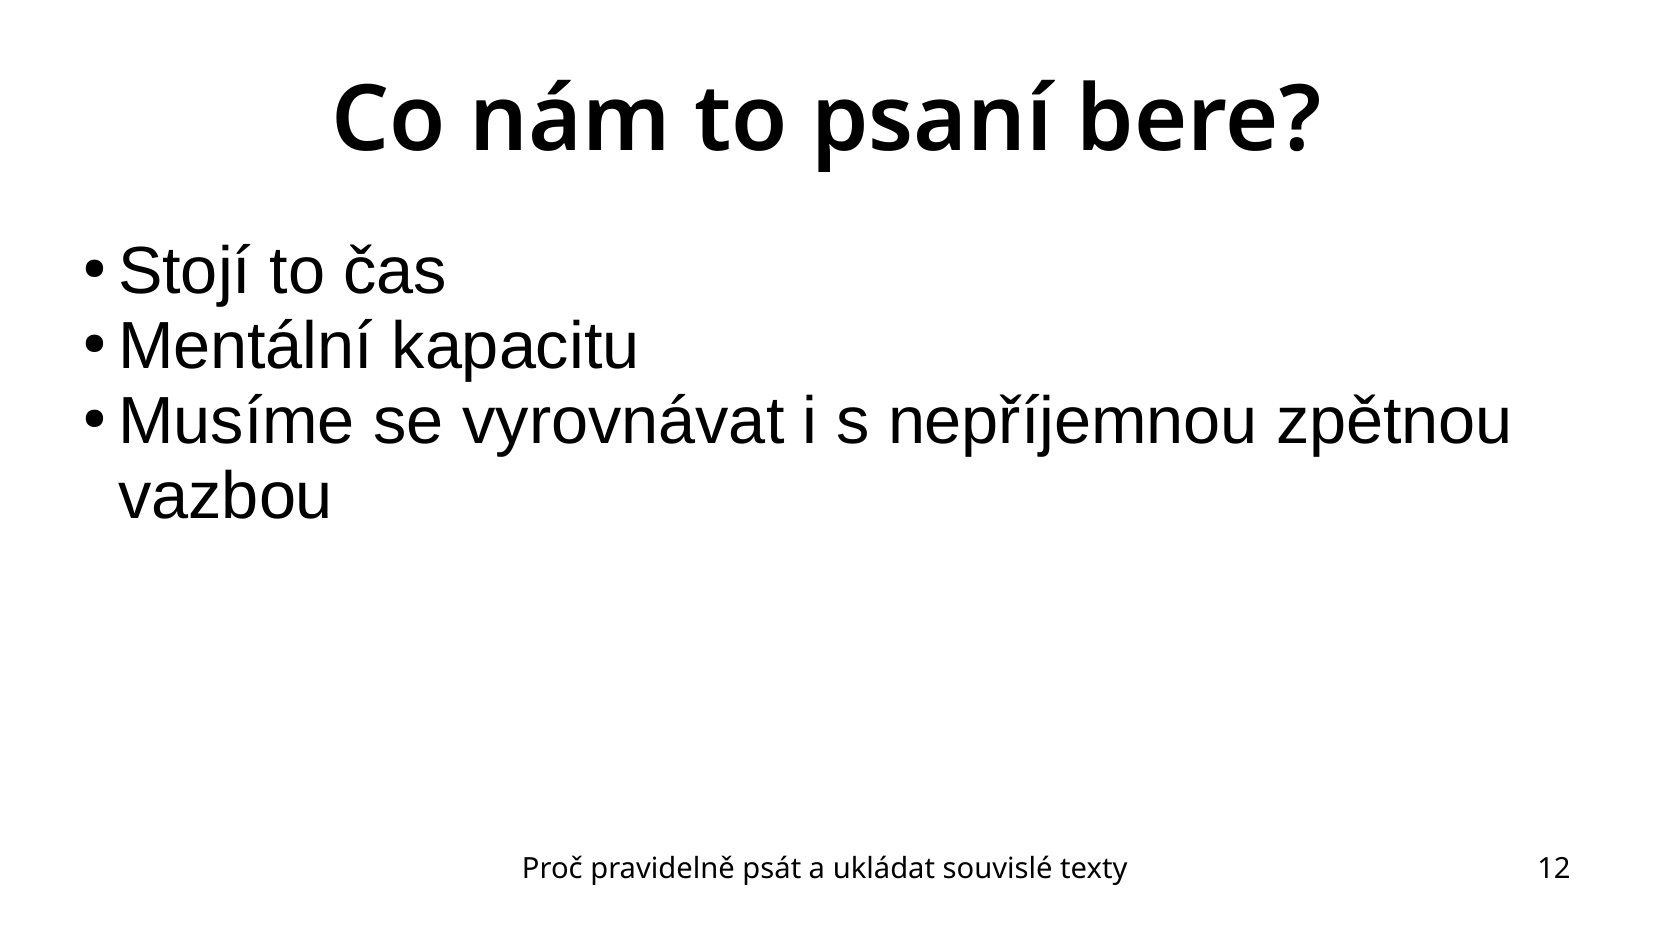

# Co nám to psaní bere?
Stojí to čas
Mentální kapacitu
Musíme se vyrovnávat i s nepříjemnou zpětnou vazbou
Proč pravidelně psát a ukládat souvislé texty
12